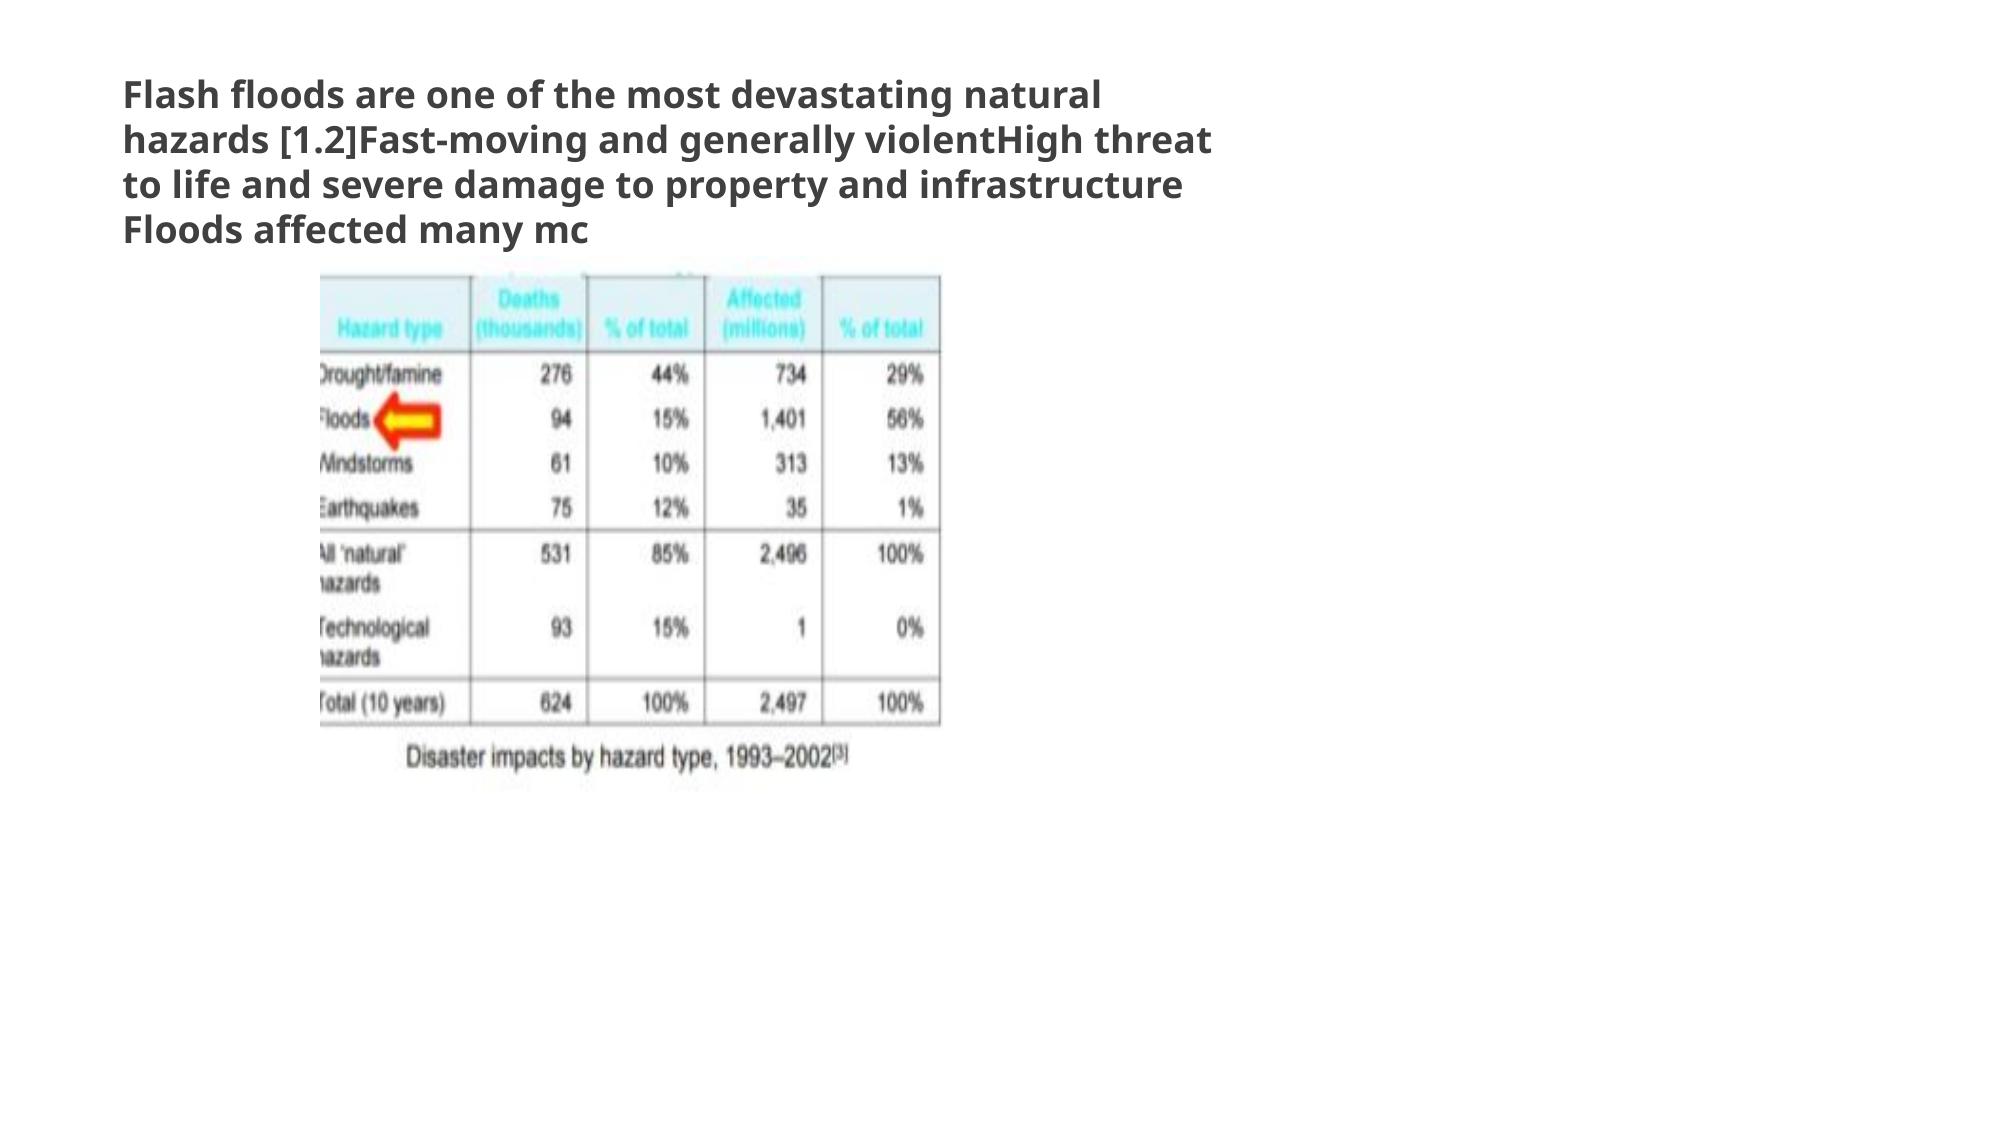

#
Flash floods are one of the most devastating natural hazards [1.2]Fast-moving and generally violentHigh threat to life and severe damage to property and infrastructure Floods affected many mc